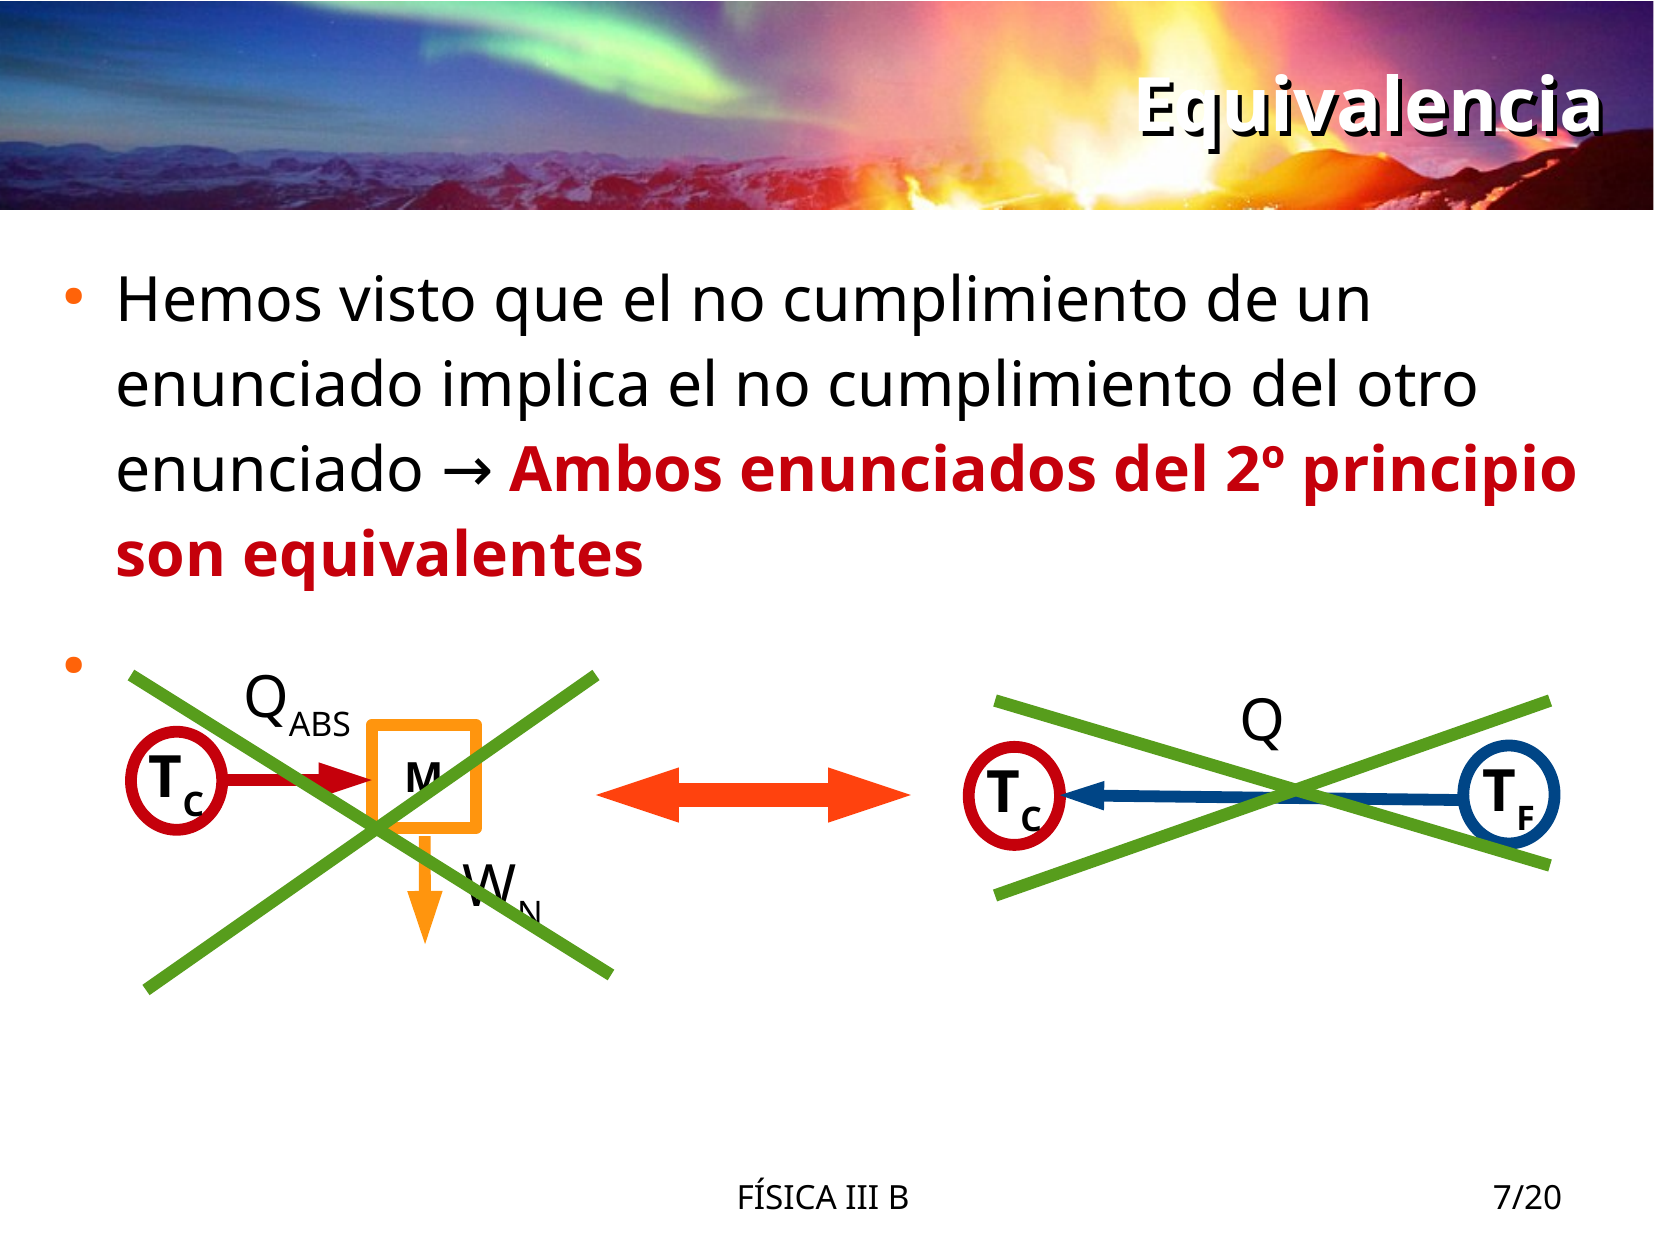

# Equivalencia
Hemos visto que el no cumplimiento de un enunciado implica el no cumplimiento del otro enunciado → Ambos enunciados del 2º principio son equivalentes
M
TC
QABS
WN
TF
TC
Q
FÍSICA III B
7